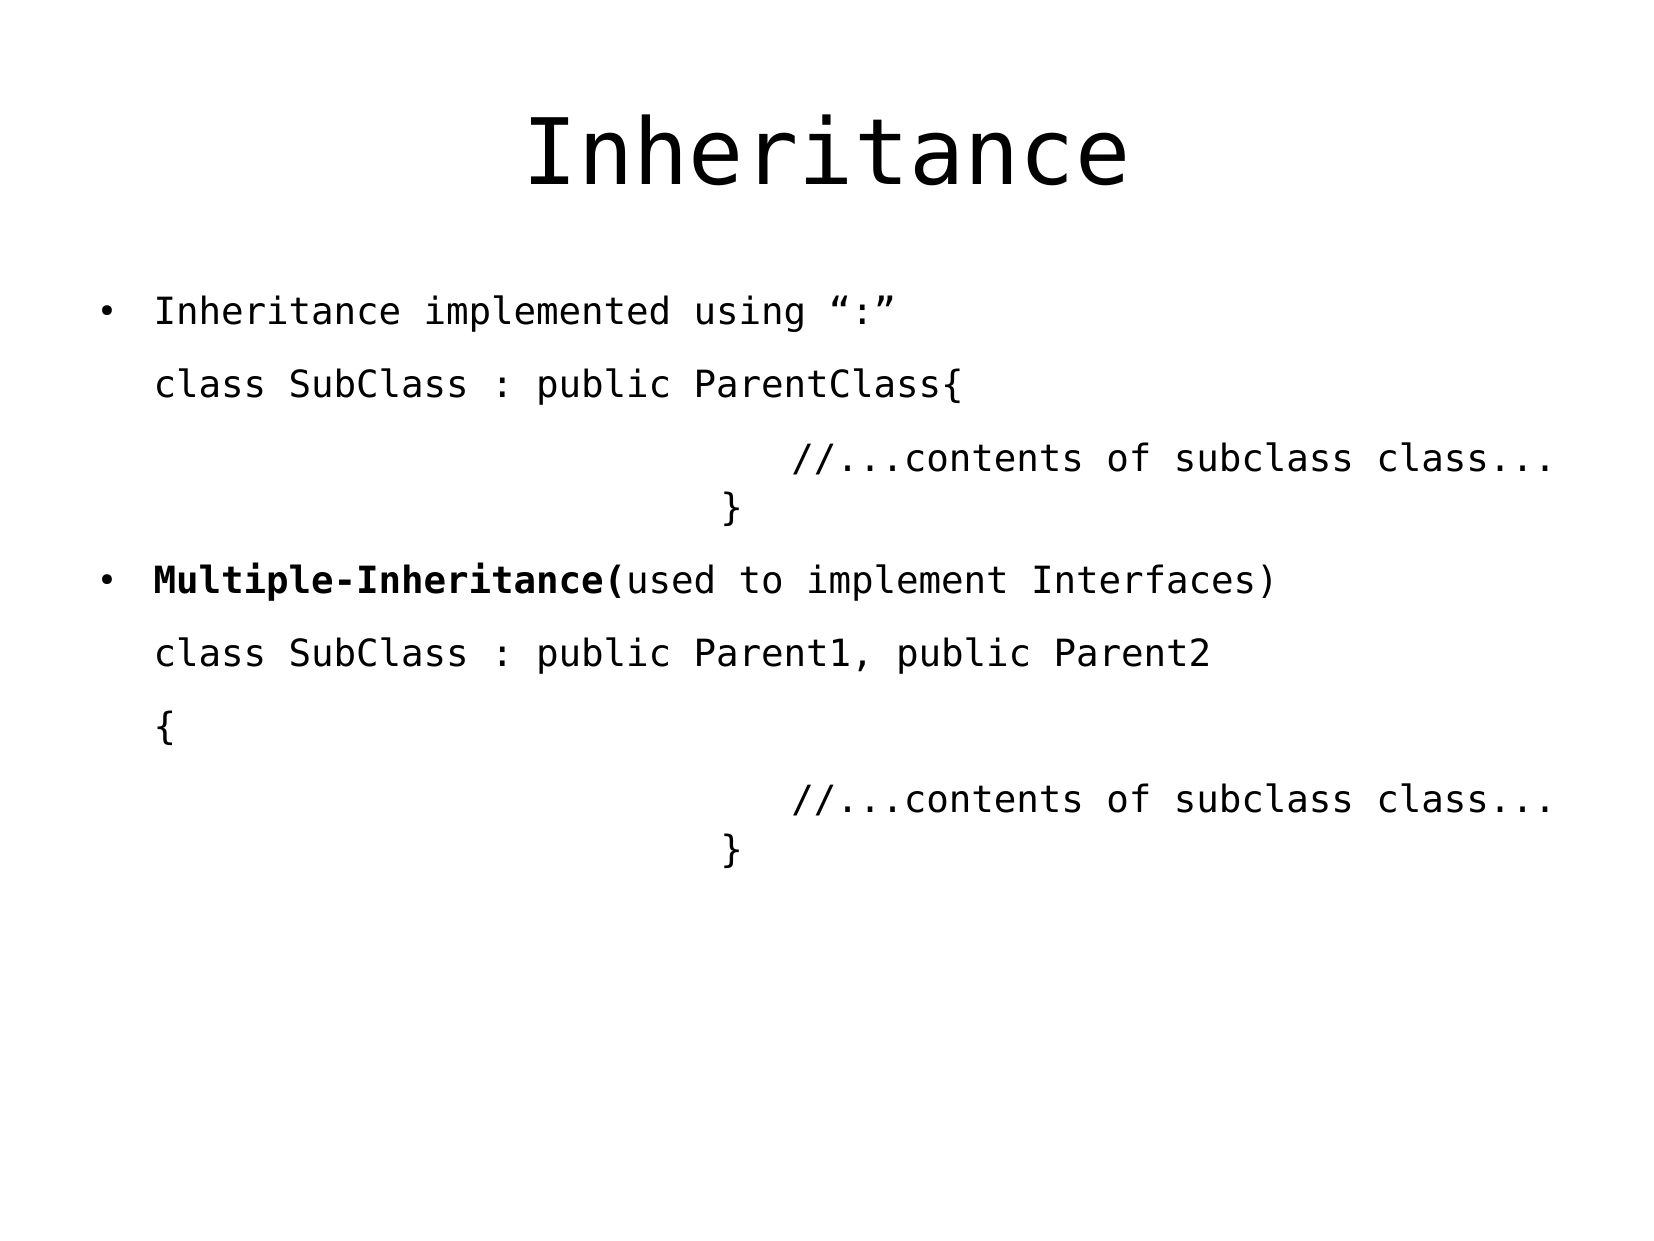

# Inheritance
Inheritance implemented using “:”
class SubClass : public ParentClass{
//...contents of subclass class...
}
Multiple-Inheritance(used to implement Interfaces)
class SubClass : public Parent1, public Parent2
{
//...contents of subclass class...
}